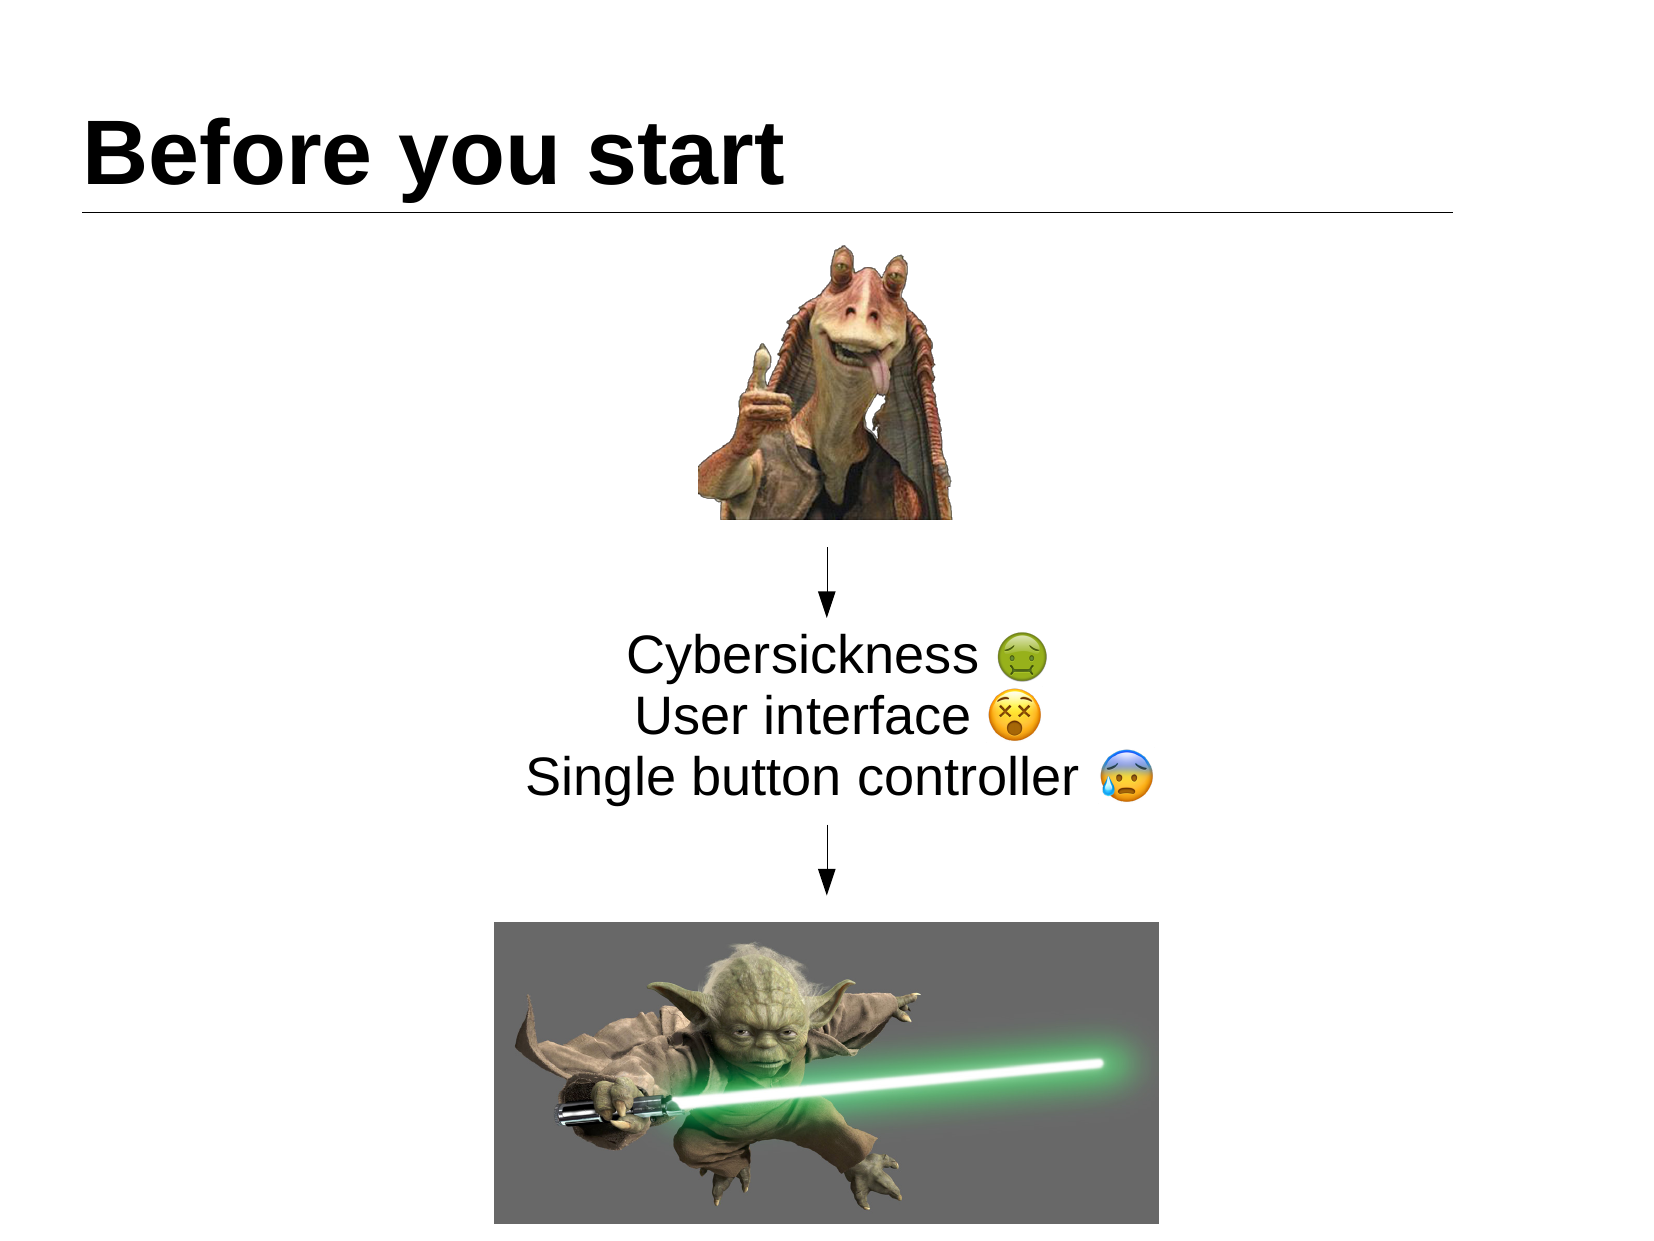

# Before you start
Cybersickness
User interface
Single button controller